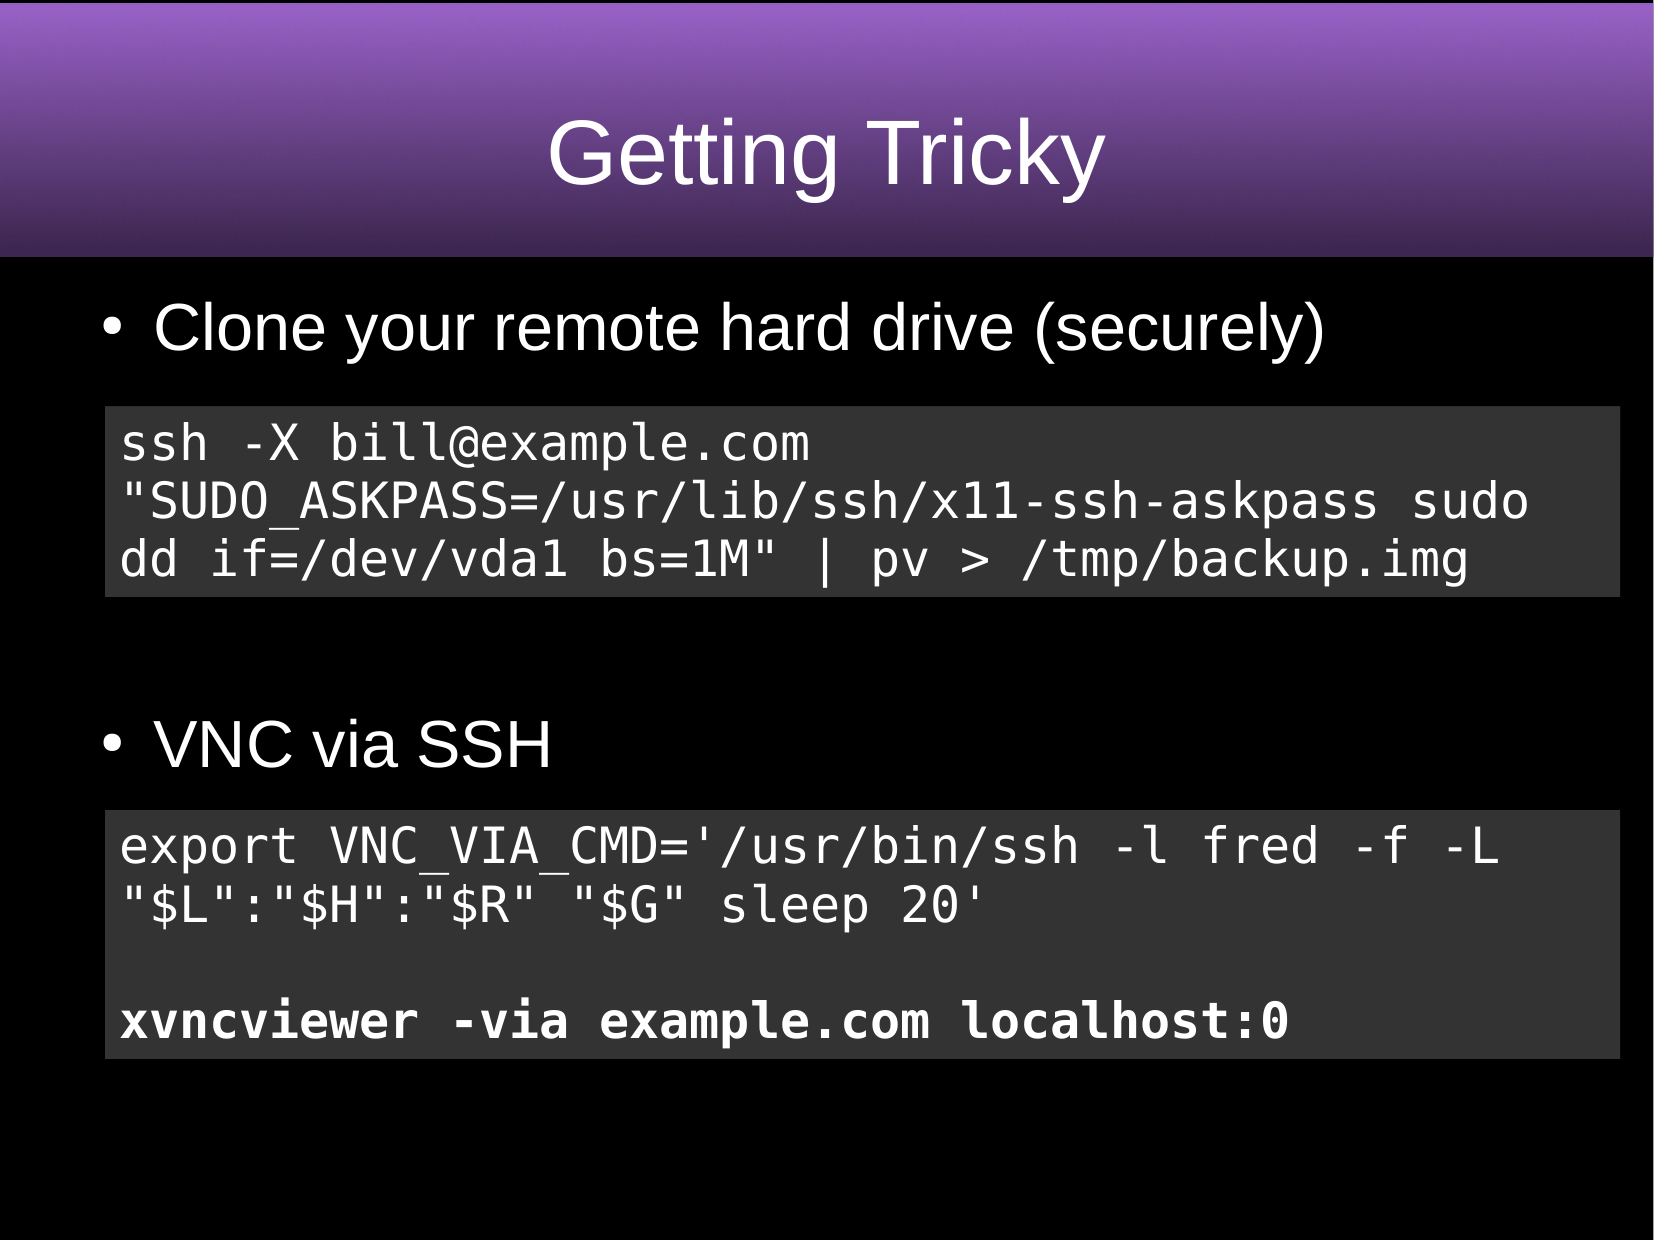

# Getting Tricky
Clone your remote hard drive (securely)
VNC via SSH
ssh -X bill@example.com "SUDO_ASKPASS=/usr/lib/ssh/x11-ssh-askpass sudo dd if=/dev/vda1 bs=1M" | pv > /tmp/backup.img
export VNC_VIA_CMD='/usr/bin/ssh -l fred -f -L "$L":"$H":"$R" "$G" sleep 20'
xvncviewer -via example.com localhost:0